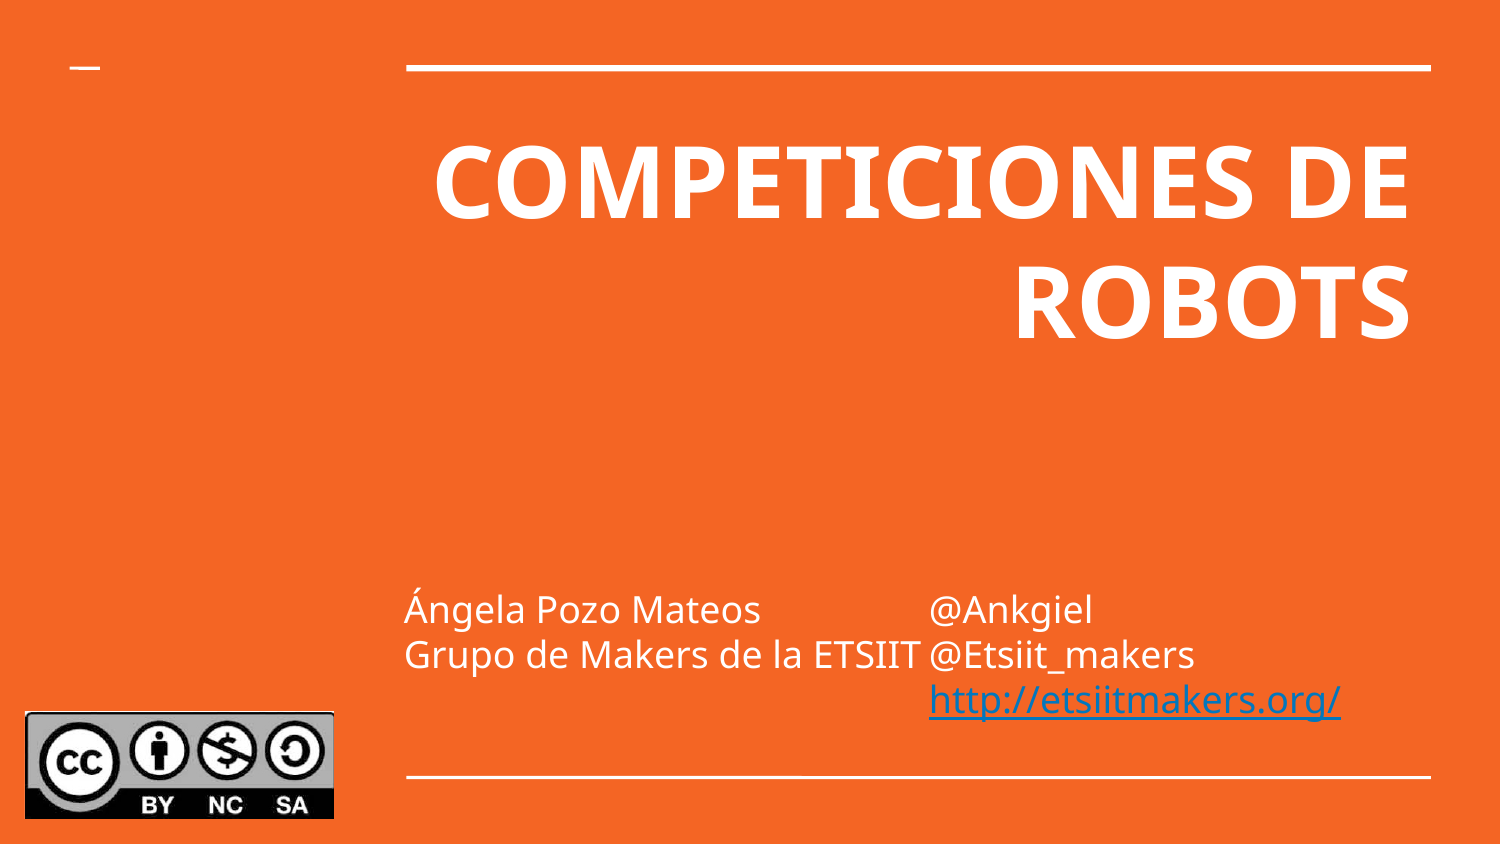

# COMPETICIONES DE ROBOTS
Ángela Pozo Mateos			@Ankgiel
Grupo de Makers de la ETSIIT	@Etsiit_makers
							http://etsiitmakers.org/